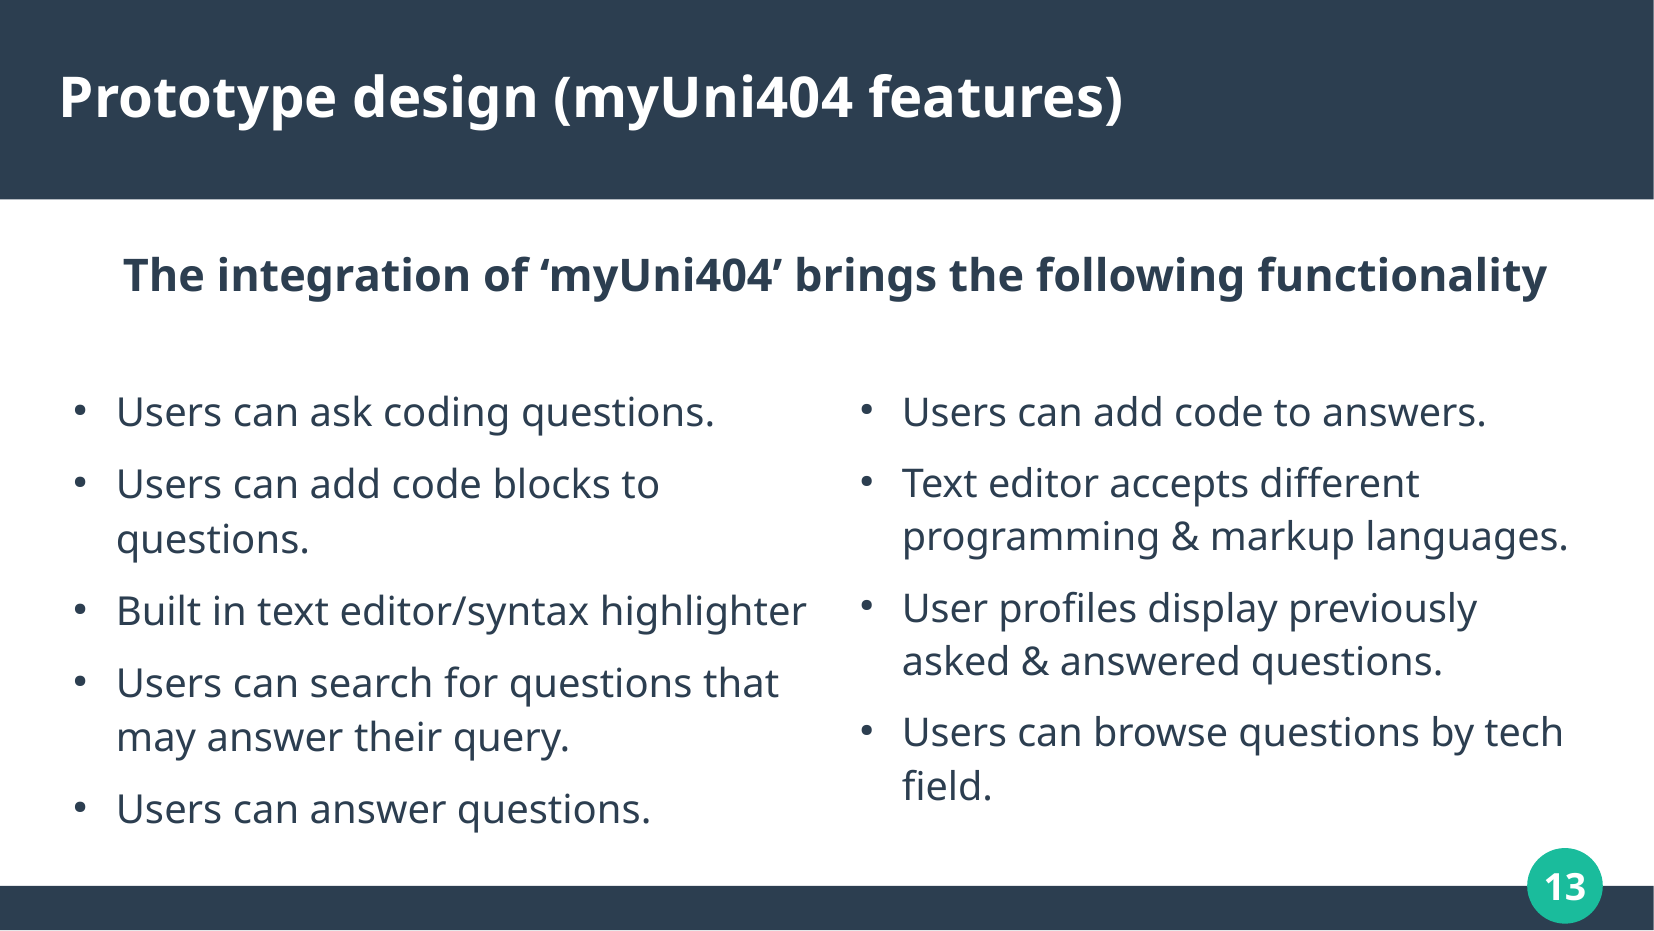

# Prototype design (myUni404 features)
The integration of ‘myUni404’ brings the following functionality
Users can ask coding questions.
Users can add code blocks to questions.
Built in text editor/syntax highlighter
Users can search for questions that may answer their query.
Users can answer questions.
Users can add code to answers.
Text editor accepts different programming & markup languages.
User profiles display previously asked & answered questions.
Users can browse questions by tech field.